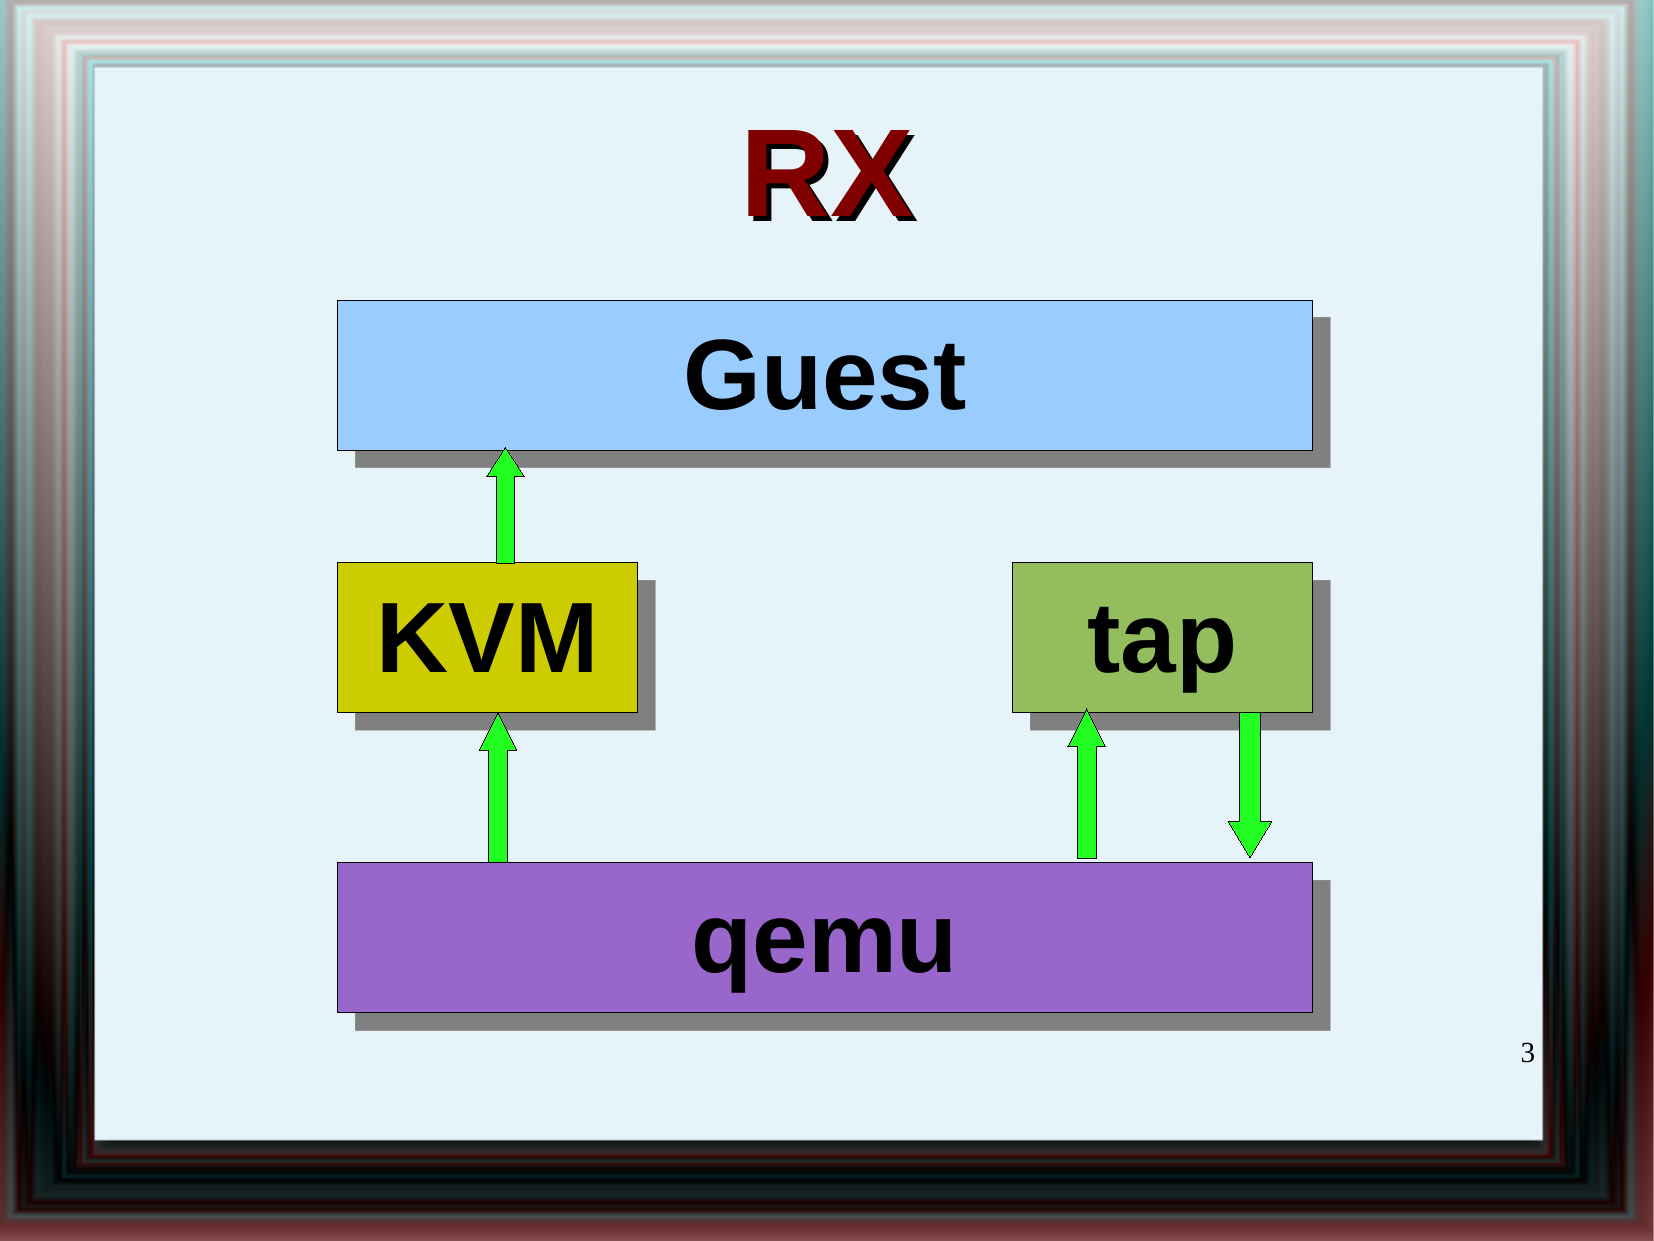

# RX
Guest
KVM
tap
qemu
3